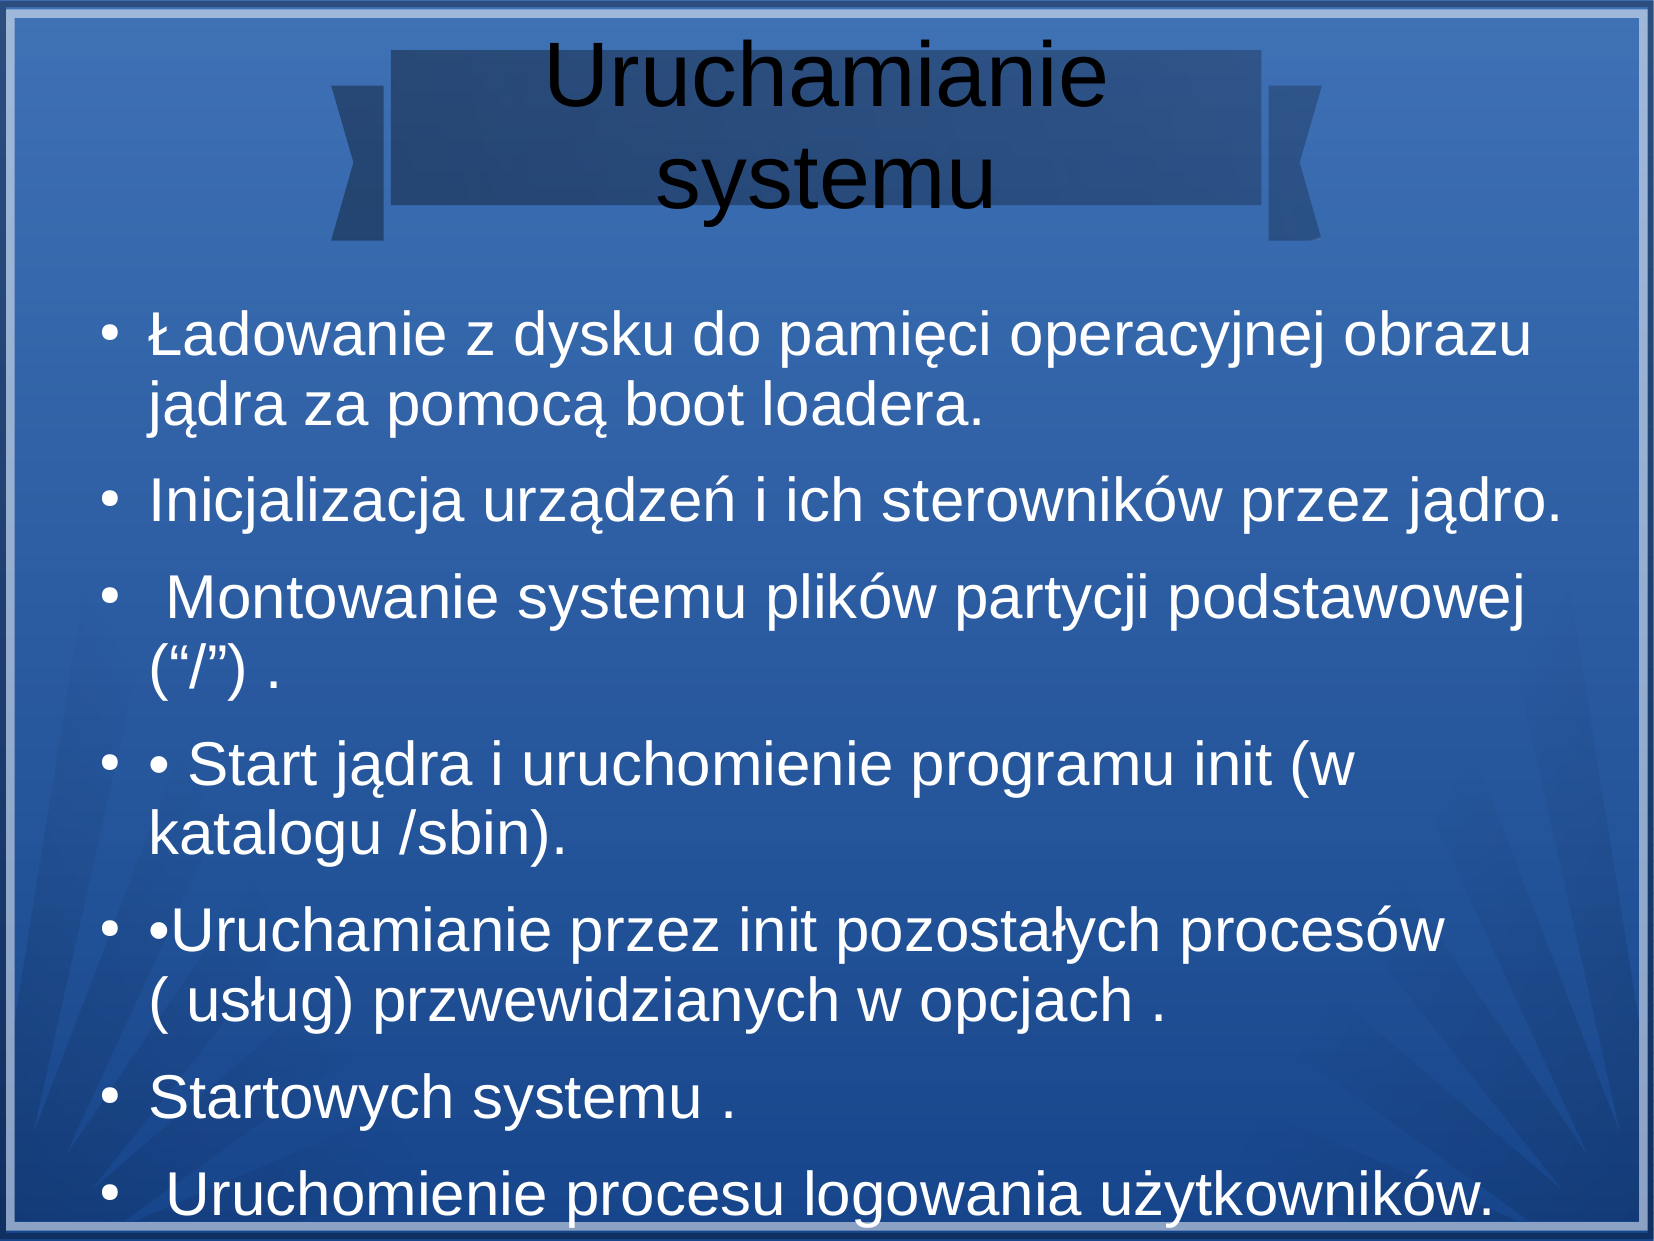

# Uruchamianie systemu
Ładowanie z dysku do pamięci operacyjnej obrazu jądra za pomocą boot loadera.
Inicjalizacja urządzeń i ich sterowników przez jądro.
 Montowanie systemu plików partycji podstawowej (“/”) .
• Start jądra i uruchomienie programu init (w katalogu /sbin).
•Uruchamianie przez init pozostałych procesów ( usług) przwewidzianych w opcjach .
Startowych systemu .
 Uruchomienie procesu logowania użytkowników.